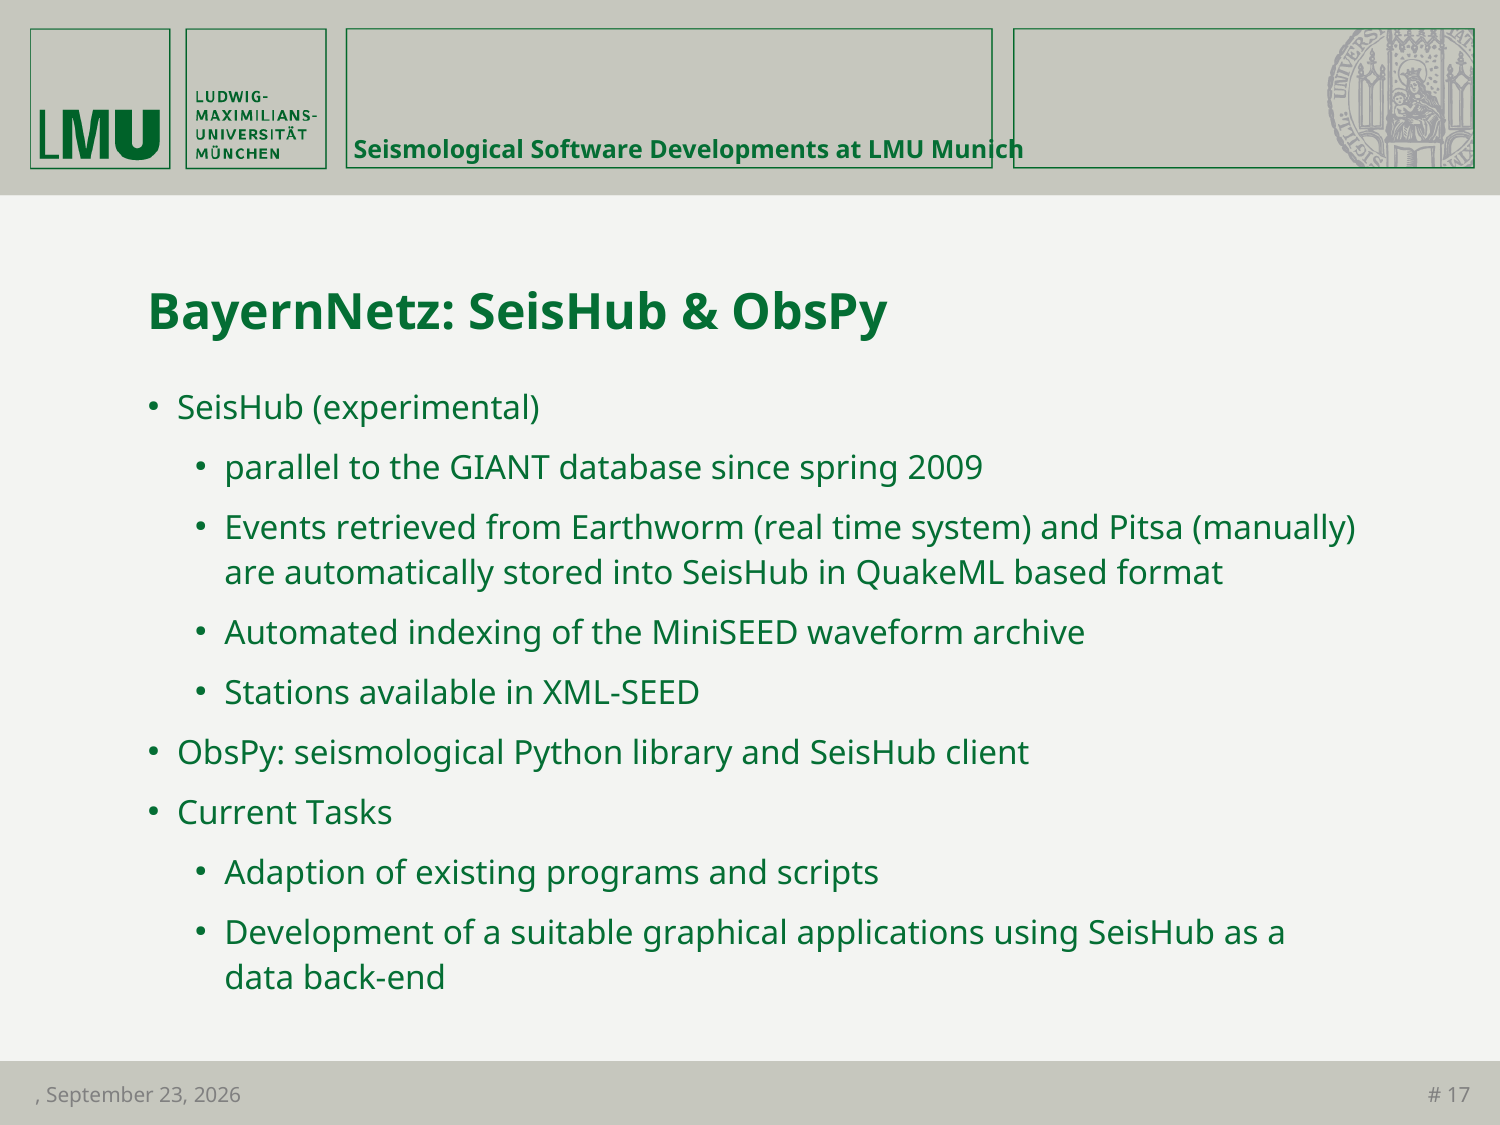

# BayernNetz: SeisHub & ObsPy
SeisHub (experimental)
parallel to the GIANT database since spring 2009
Events retrieved from Earthworm (real time system) and Pitsa (manually) are automatically stored into SeisHub in QuakeML based format
Automated indexing of the MiniSEED waveform archive
Stations available in XML-SEED
ObsPy: seismological Python library and SeisHub client
Current Tasks
Adaption of existing programs and scripts
Development of a suitable graphical applications using SeisHub as a data back-end
17